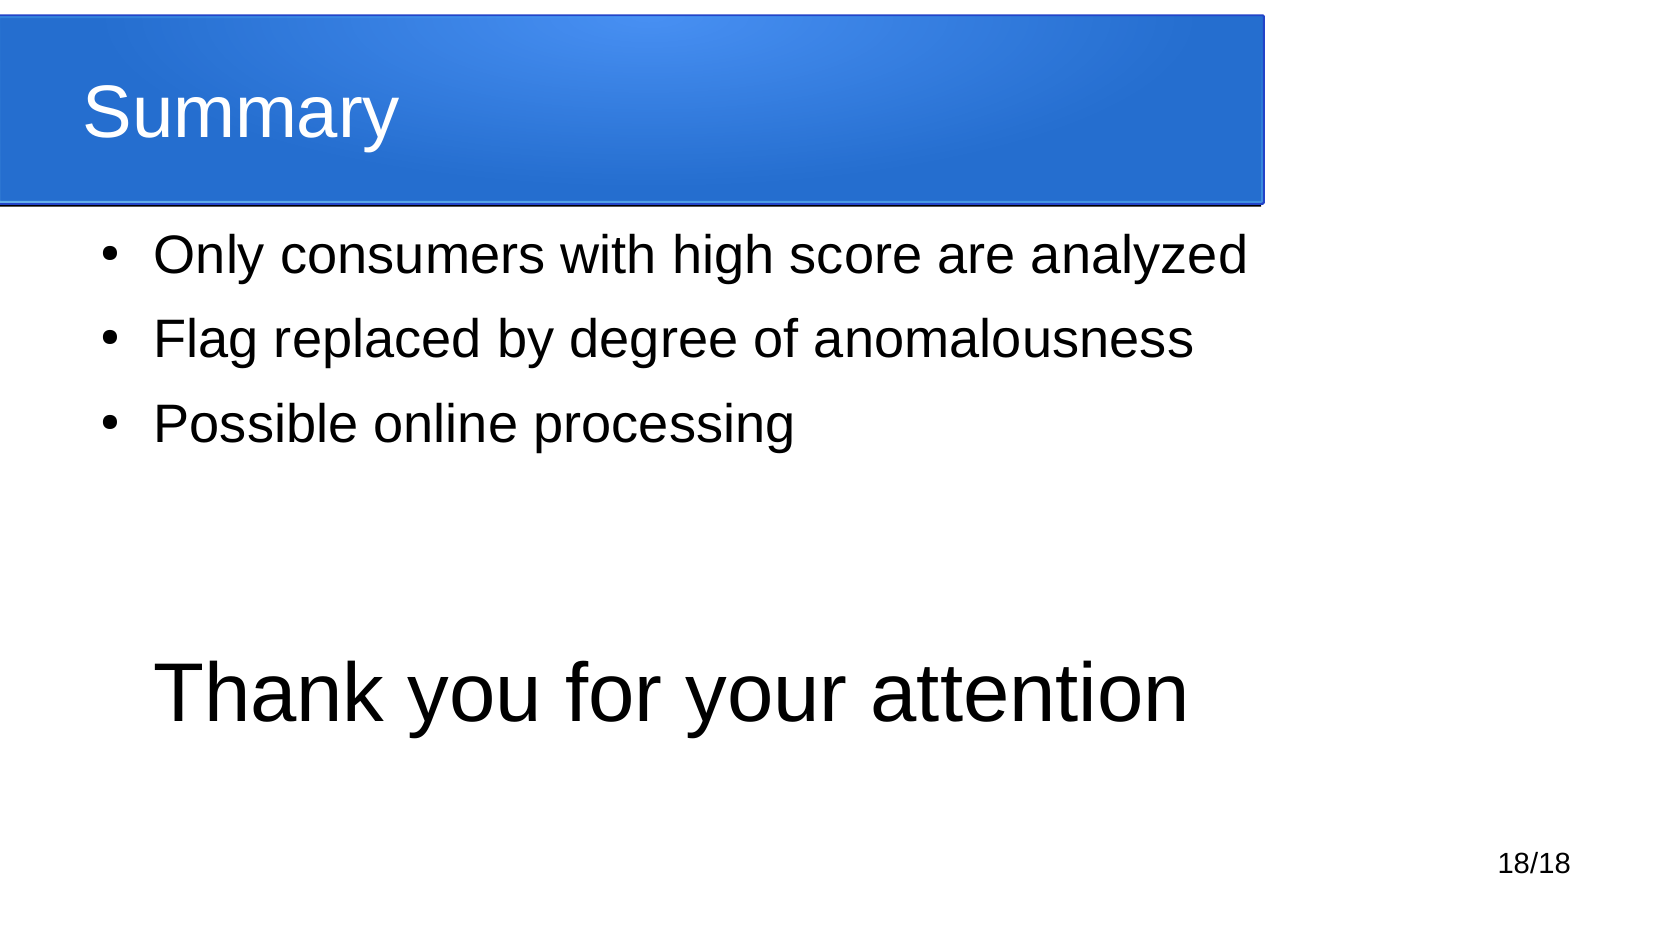

# Summary
Only consumers with high score are analyzed
Flag replaced by degree of anomalousness
Possible online processing
Thank you for your attention
18